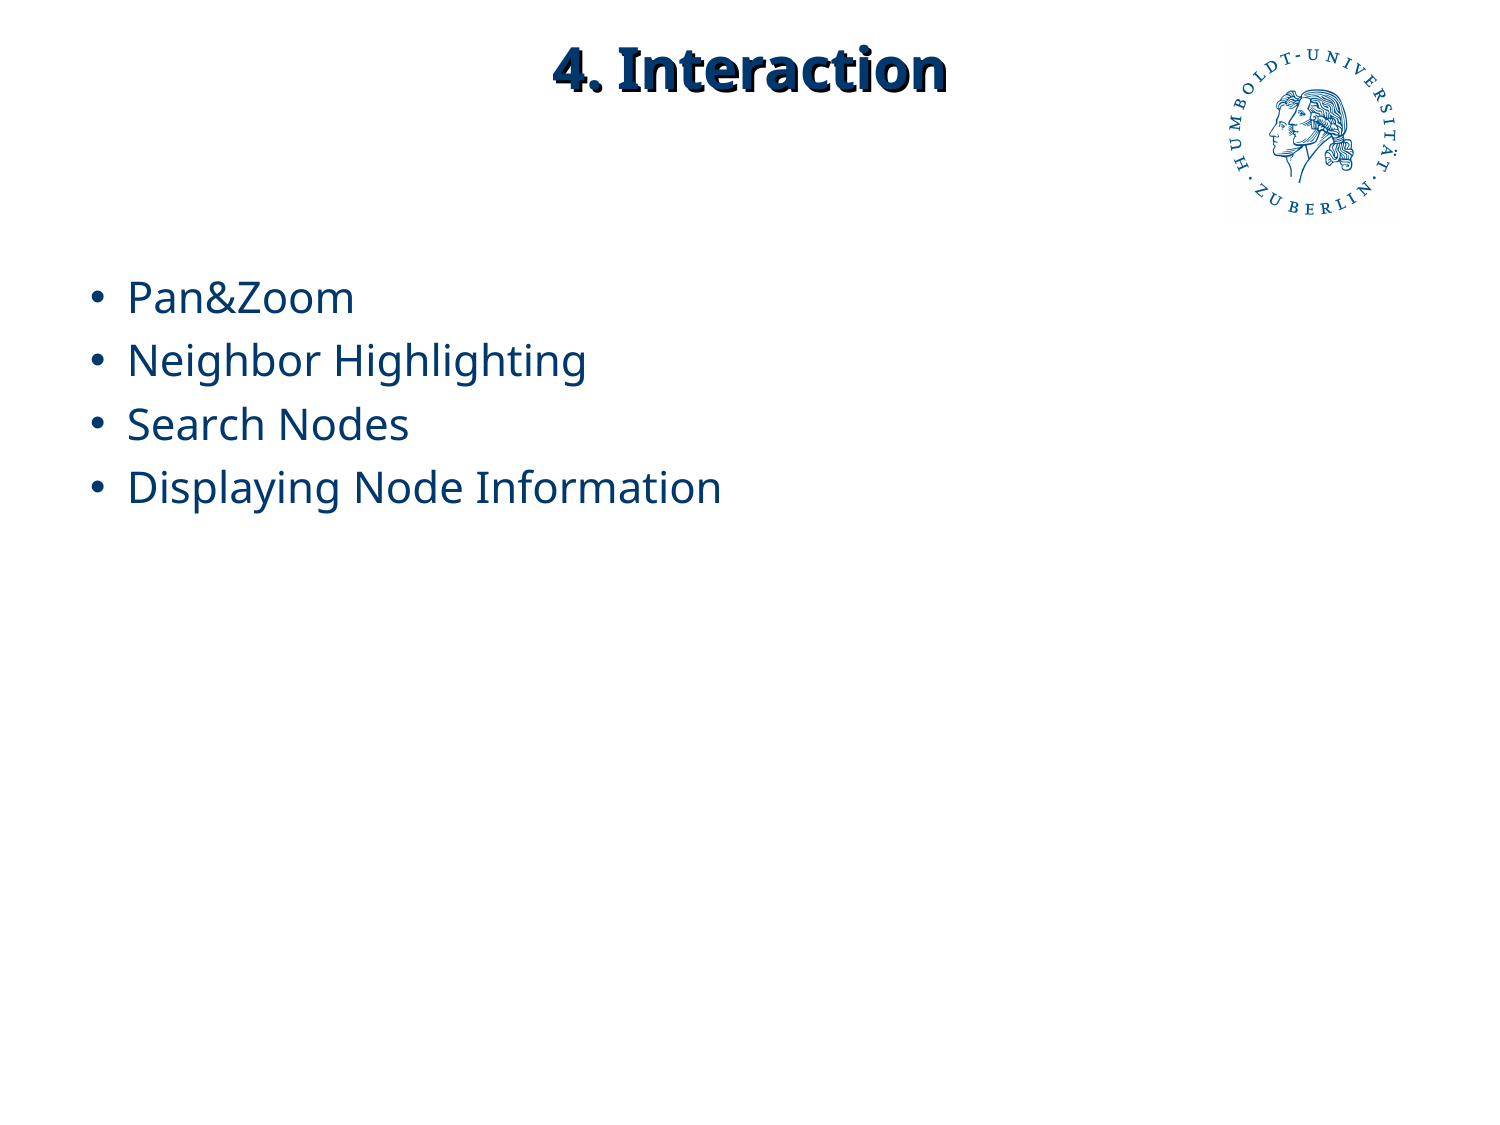

# 4. Interaction
Pan&Zoom
Neighbor Highlighting
Search Nodes
Displaying Node Information